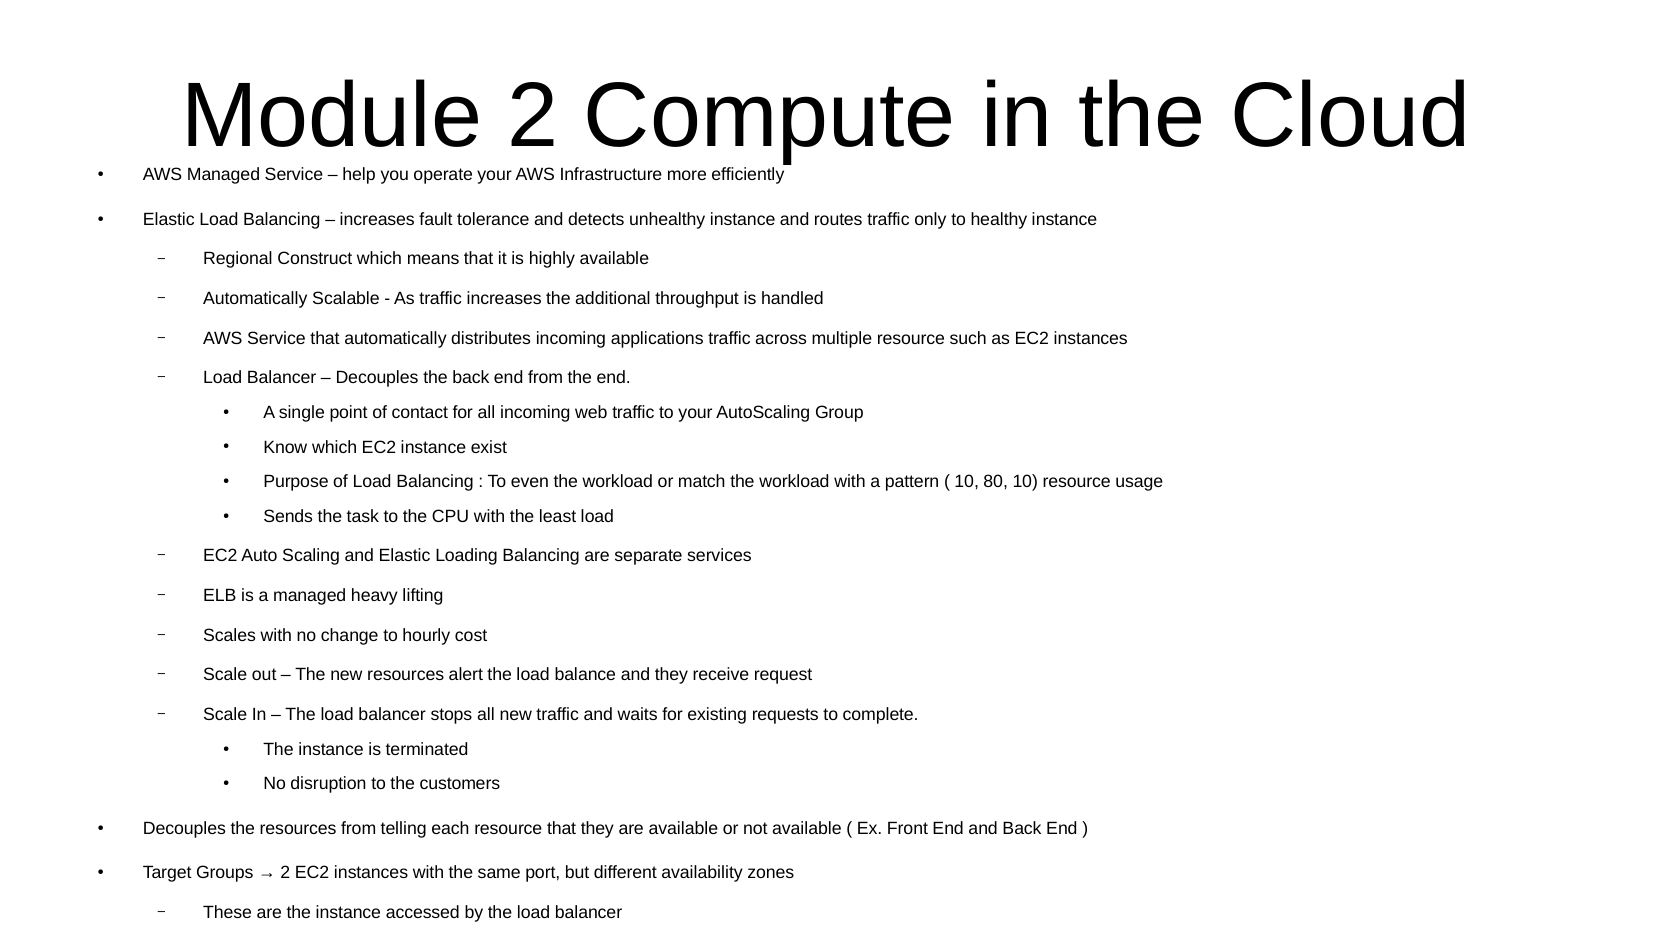

# Module 2 Compute in the Cloud
AWS Managed Service – help you operate your AWS Infrastructure more efficiently
Elastic Load Balancing – increases fault tolerance and detects unhealthy instance and routes traffic only to healthy instance
Regional Construct which means that it is highly available
Automatically Scalable - As traffic increases the additional throughput is handled
AWS Service that automatically distributes incoming applications traffic across multiple resource such as EC2 instances
Load Balancer – Decouples the back end from the end.
A single point of contact for all incoming web traffic to your AutoScaling Group
Know which EC2 instance exist
Purpose of Load Balancing : To even the workload or match the workload with a pattern ( 10, 80, 10) resource usage
Sends the task to the CPU with the least load
EC2 Auto Scaling and Elastic Loading Balancing are separate services
ELB is a managed heavy lifting
Scales with no change to hourly cost
Scale out – The new resources alert the load balance and they receive request
Scale In – The load balancer stops all new traffic and waits for existing requests to complete.
The instance is terminated
No disruption to the customers
Decouples the resources from telling each resource that they are available or not available ( Ex. Front End and Back End )
Target Groups → 2 EC2 instances with the same port, but different availability zones
These are the instance accessed by the load balancer